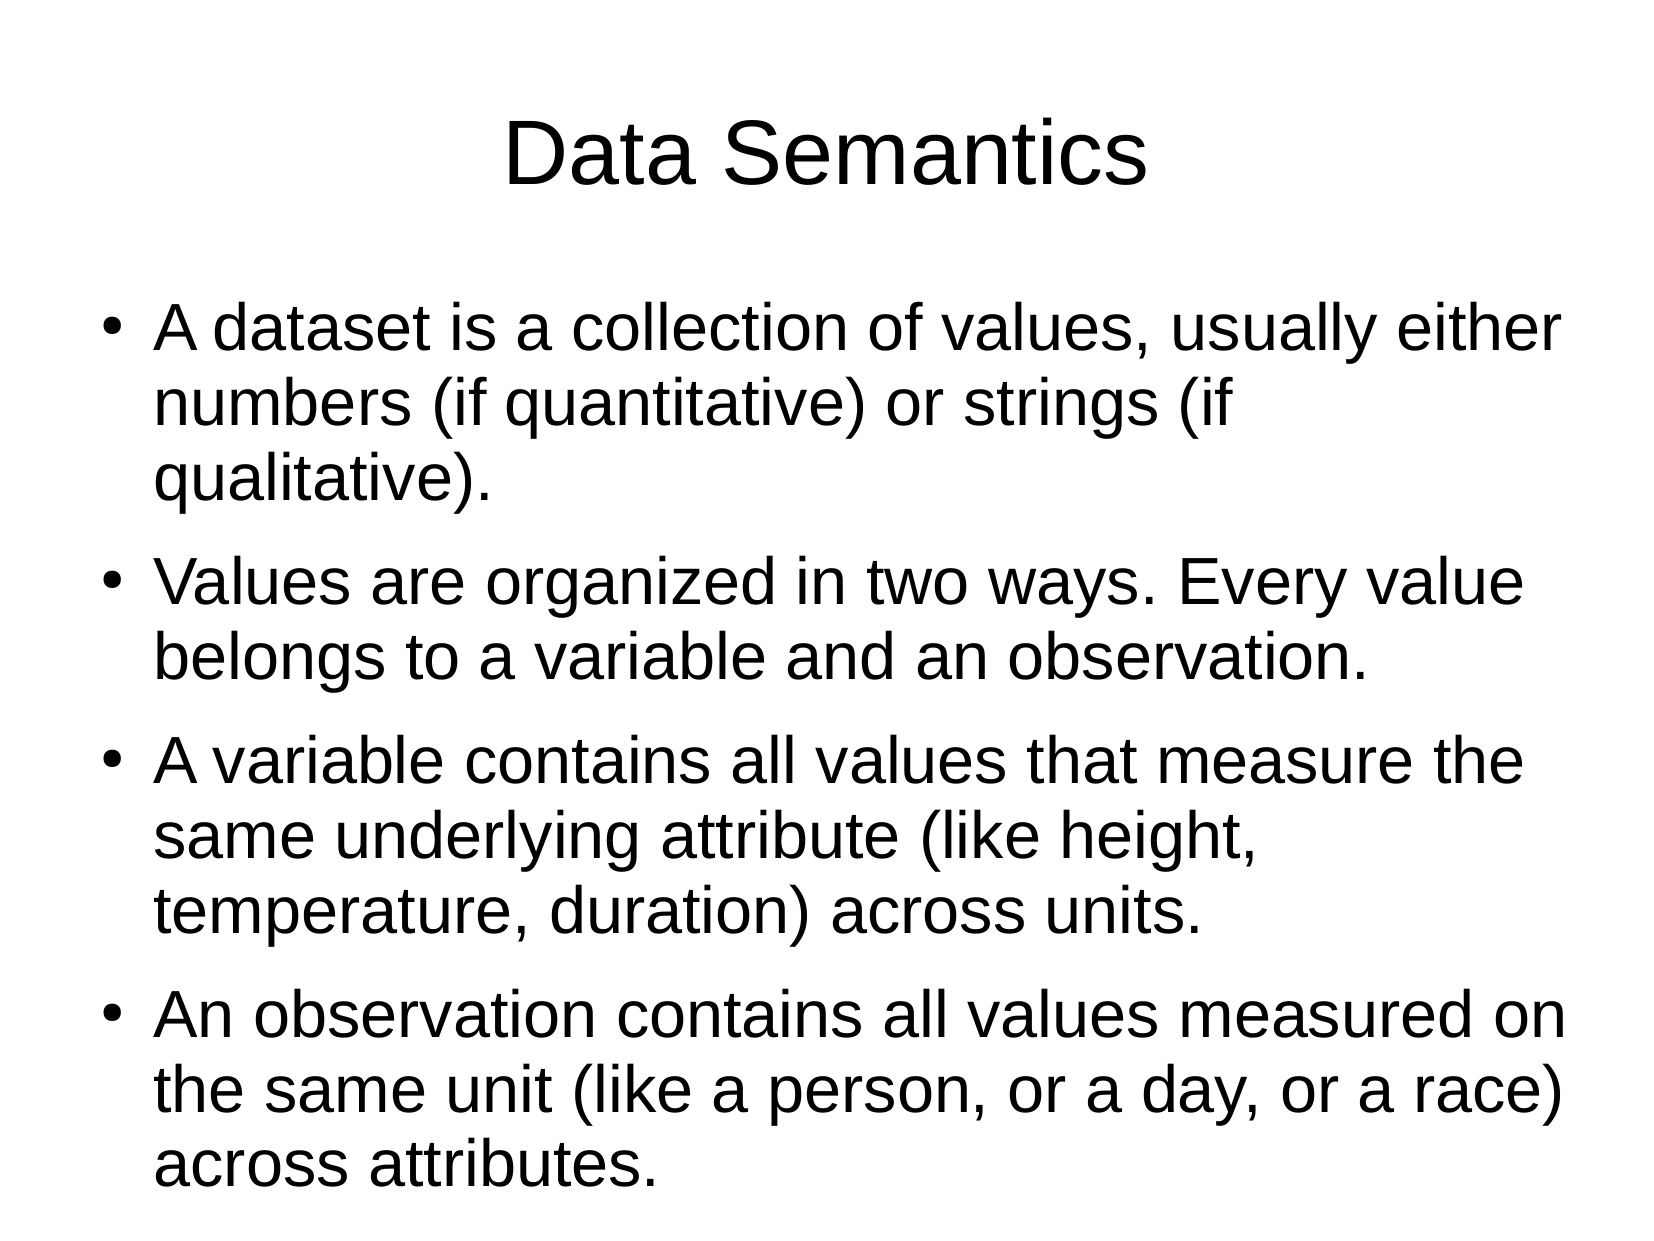

# Data Semantics
A dataset is a collection of values, usually either numbers (if quantitative) or strings (if qualitative).
Values are organized in two ways. Every value belongs to a variable and an observation.
A variable contains all values that measure the same underlying attribute (like height, temperature, duration) across units.
An observation contains all values measured on the same unit (like a person, or a day, or a race) across attributes.
Wickham, H. . (2014).